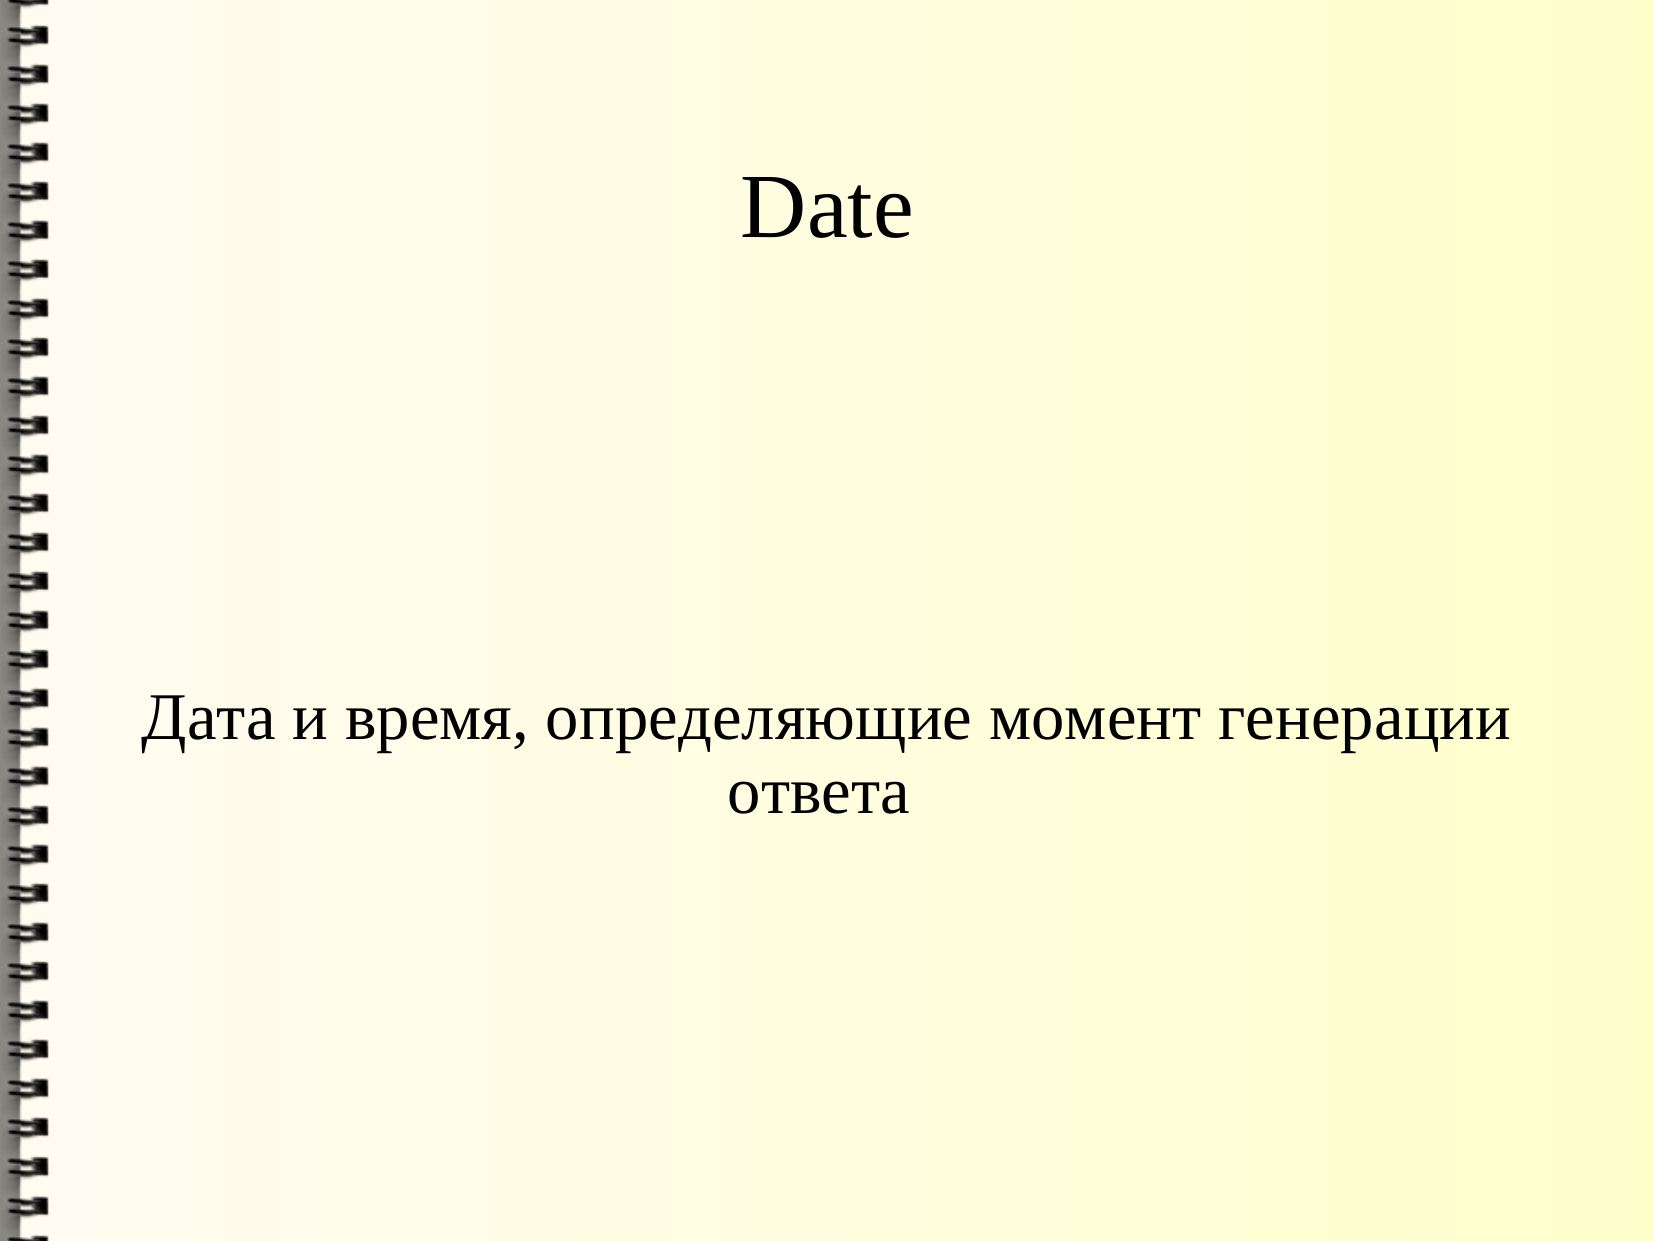

# Date
Дата и время, определяющие момент генерации ответа